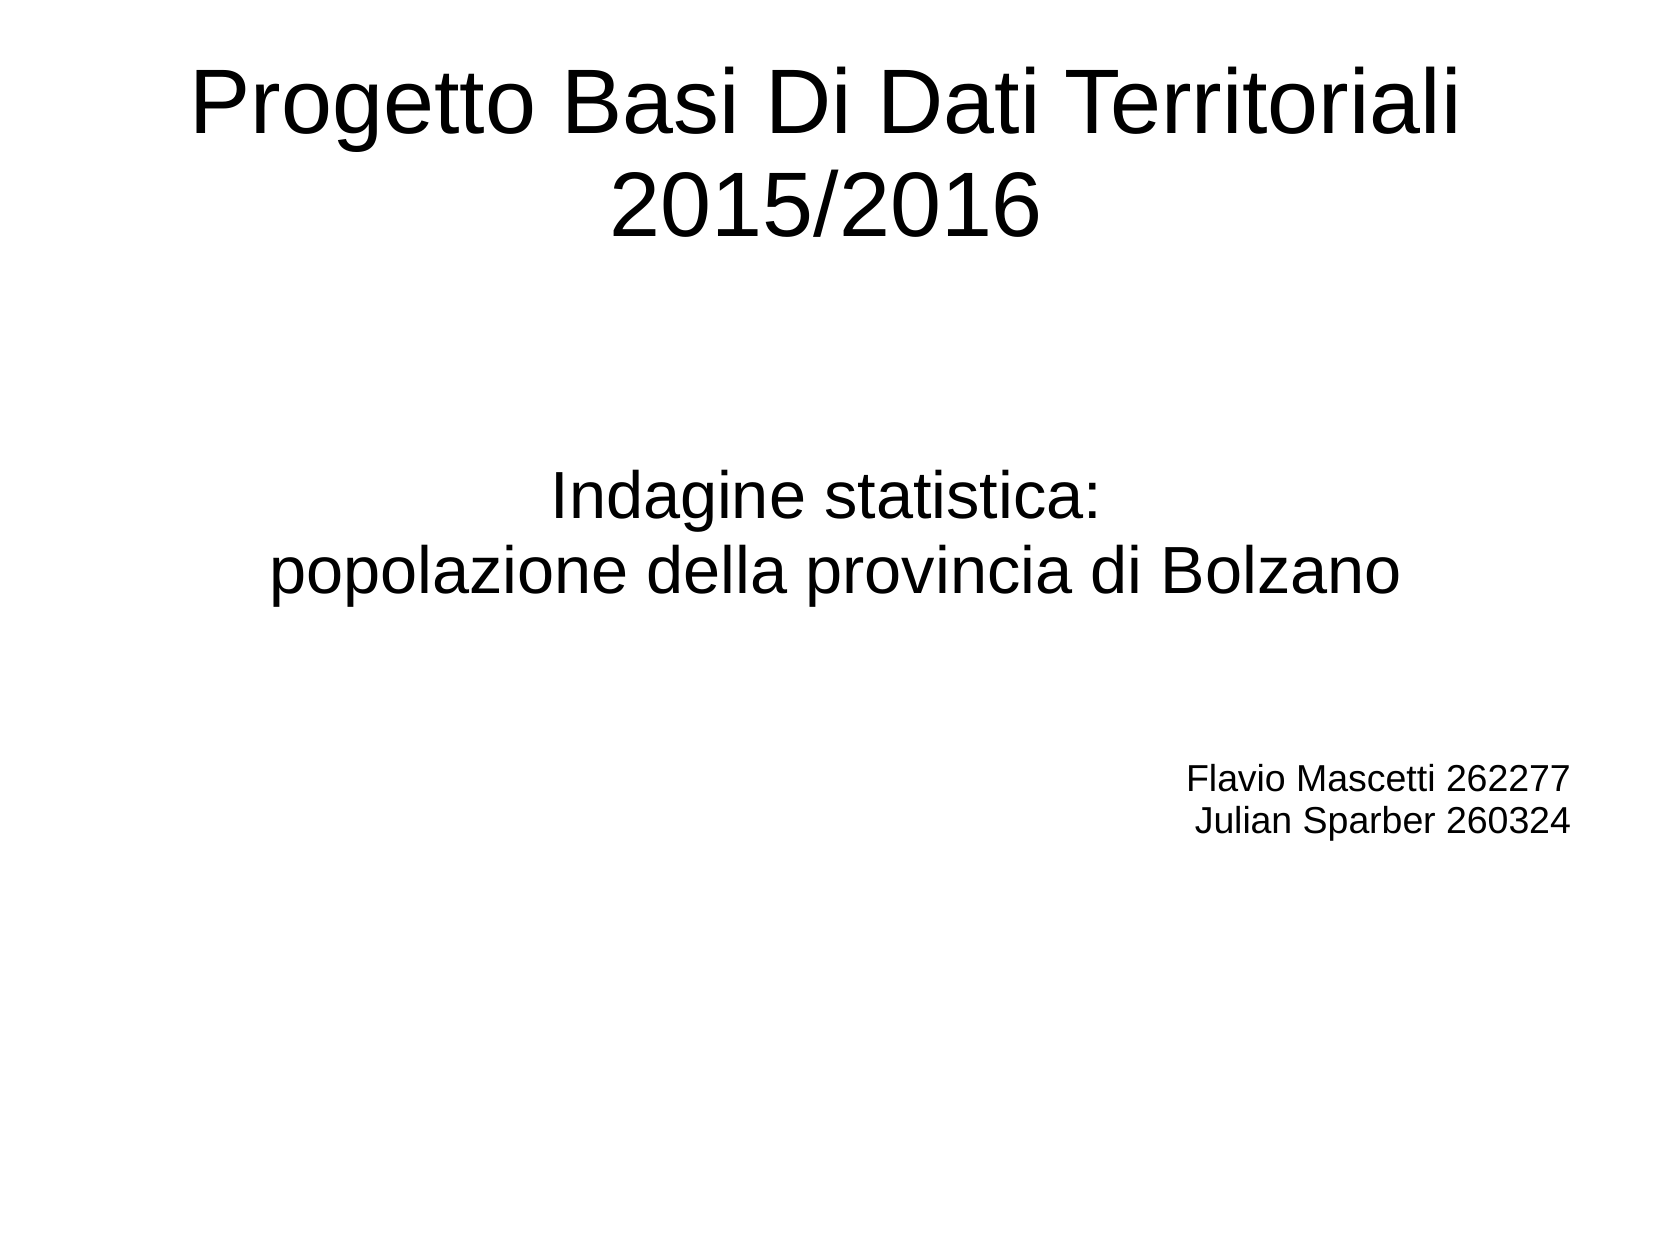

# Progetto Basi Di Dati Territoriali 2015/2016
Indagine statistica:
 popolazione della provincia di Bolzano
Flavio Mascetti 262277
Julian Sparber 260324